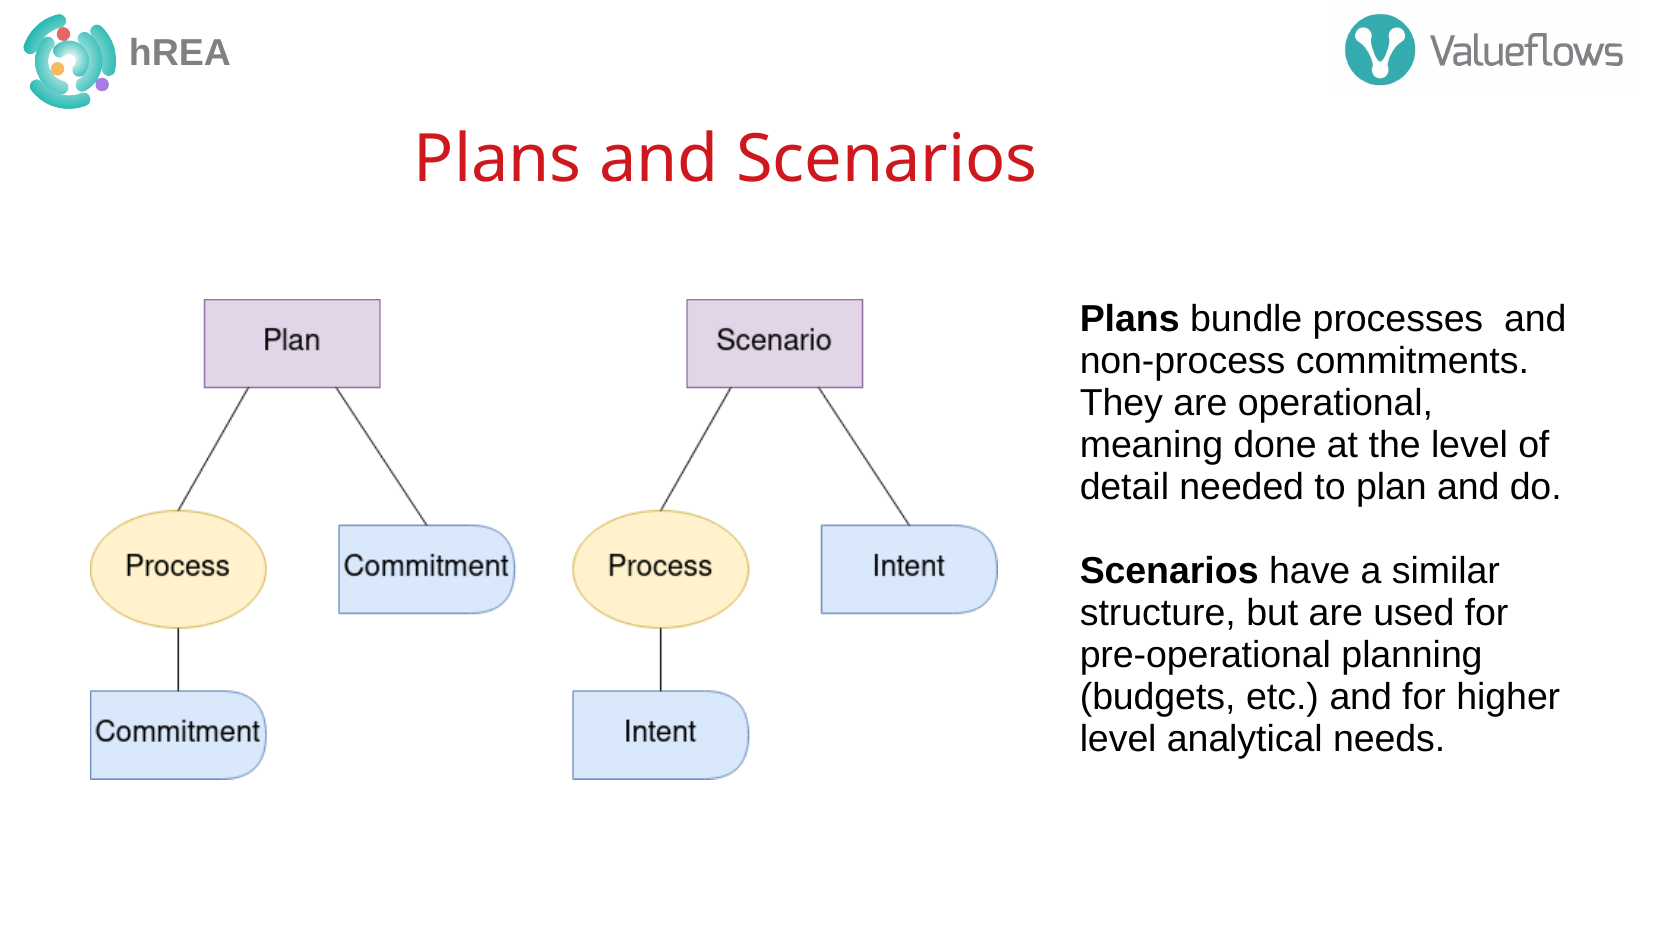

hREA
Plans and Scenarios
Plans bundle processes and non-process commitments. They are operational, meaning done at the level of detail needed to plan and do.
Scenarios have a similar structure, but are used for pre-operational planning (budgets, etc.) and for higher level analytical needs.